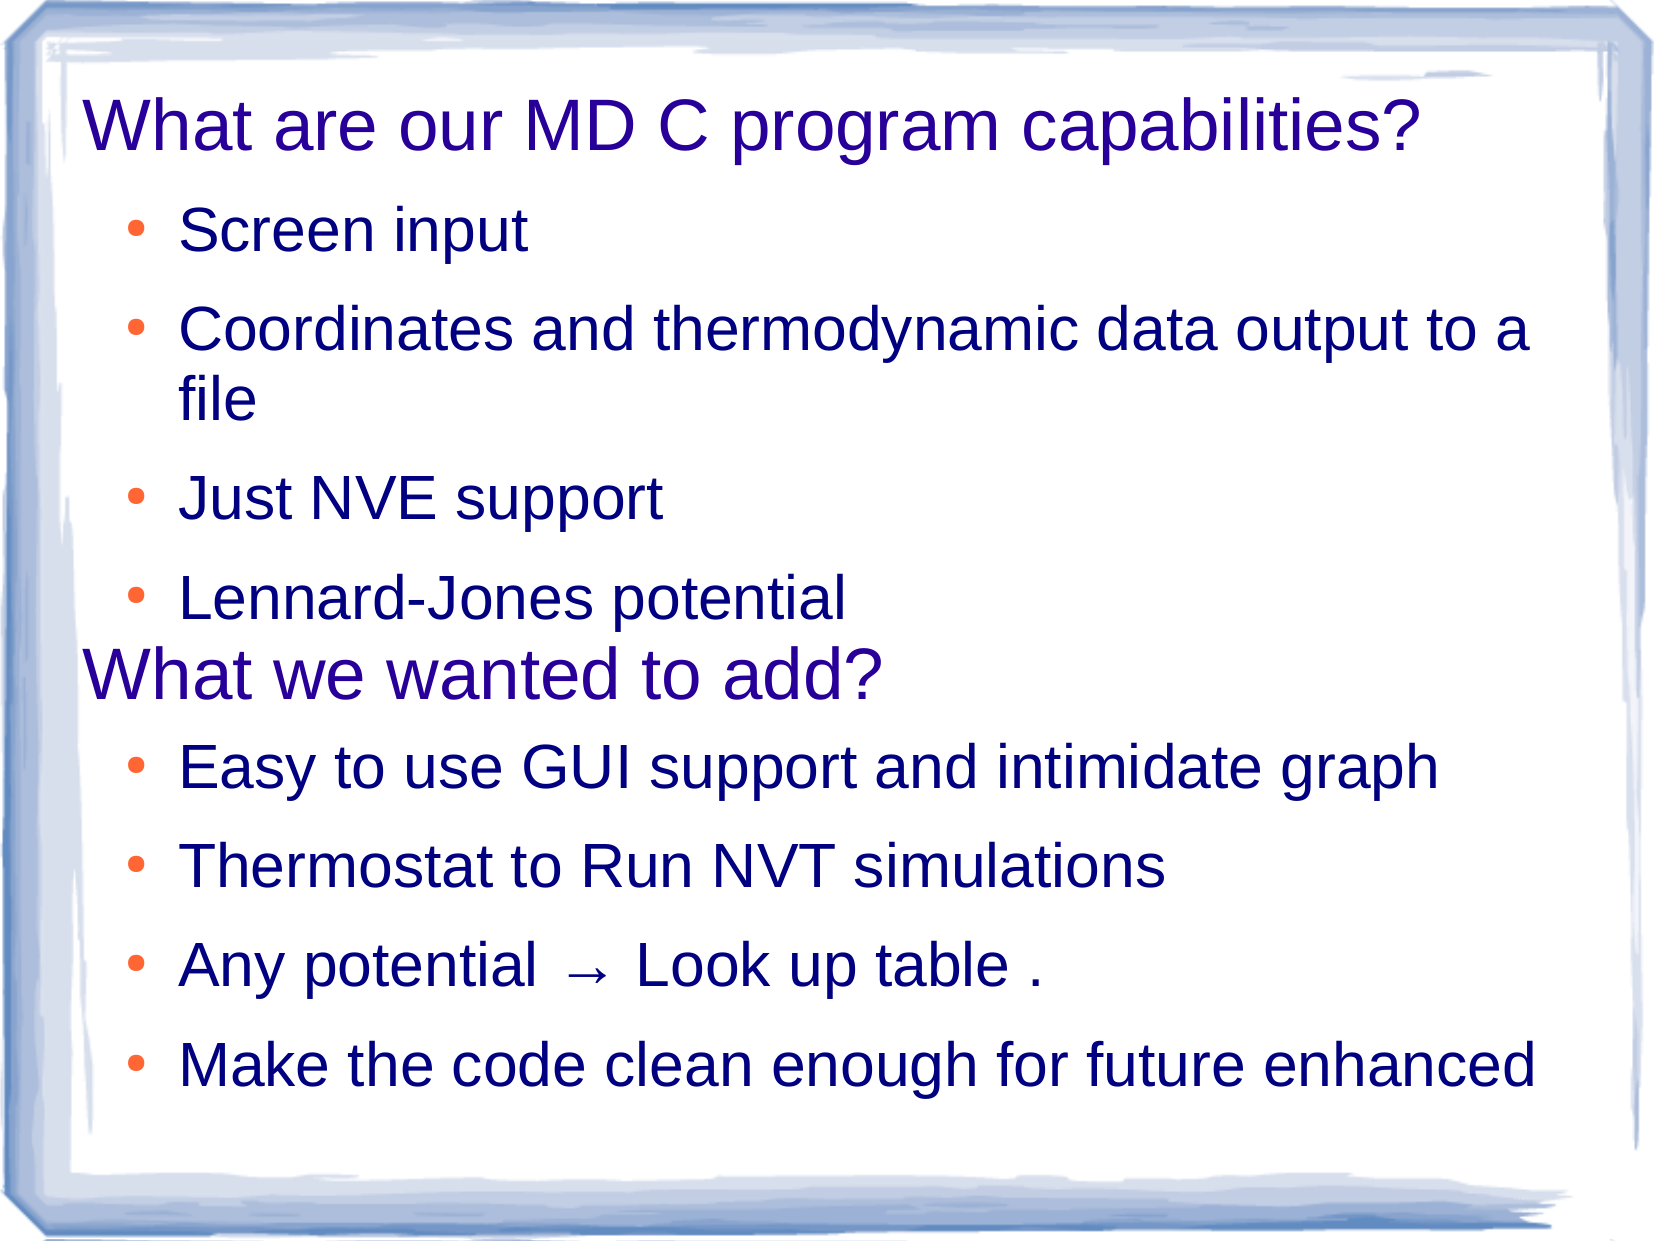

# What are our MD C program capabilities?
Screen input
Coordinates and thermodynamic data output to a file
Just NVE support
Lennard-Jones potential
What we wanted to add?
Easy to use GUI support and intimidate graph
Thermostat to Run NVT simulations
Any potential → Look up table .
Make the code clean enough for future enhanced